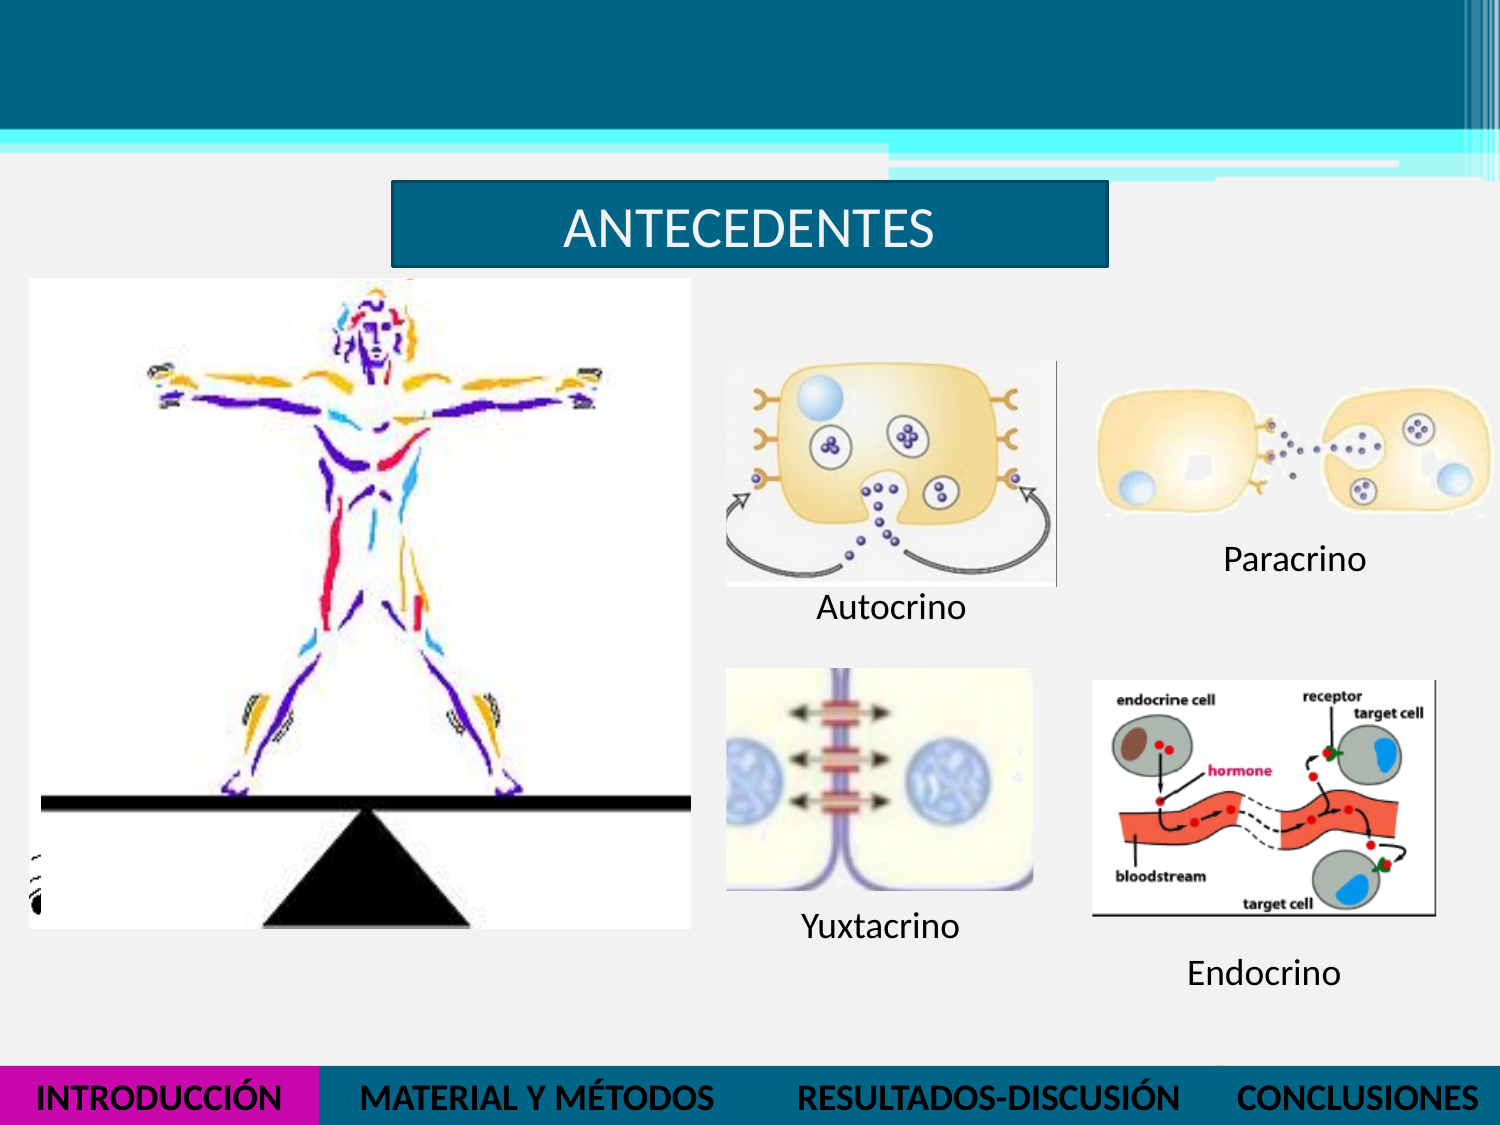

# INTRODUCCIÓN
ANTECEDENTES
Paracrino
Autocrino
Yuxtacrino
Endocrino
INTRODUCCIÓN
MATERIAL Y MÉTODOS
RESULTADOS-DISCUSIÓN
CONCLUSIONES